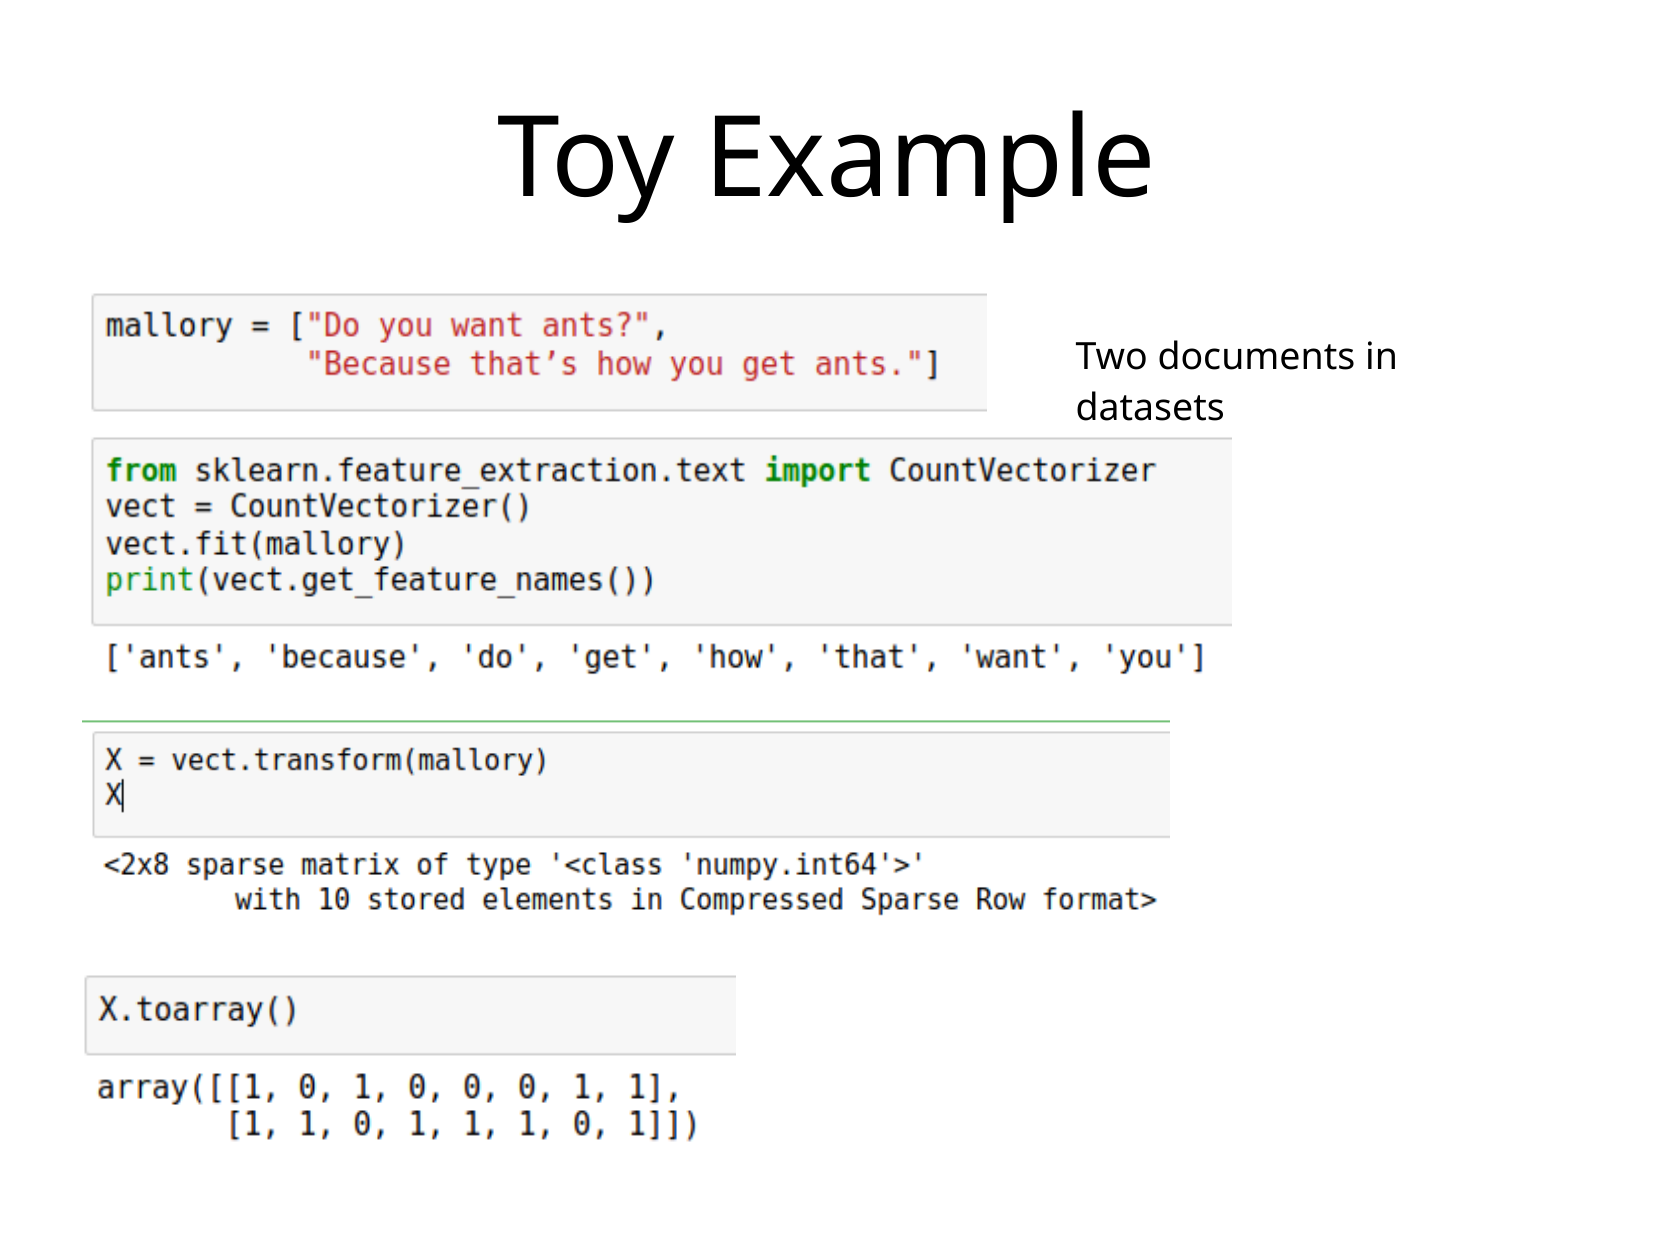

# Toy Example
Two documents in datasets